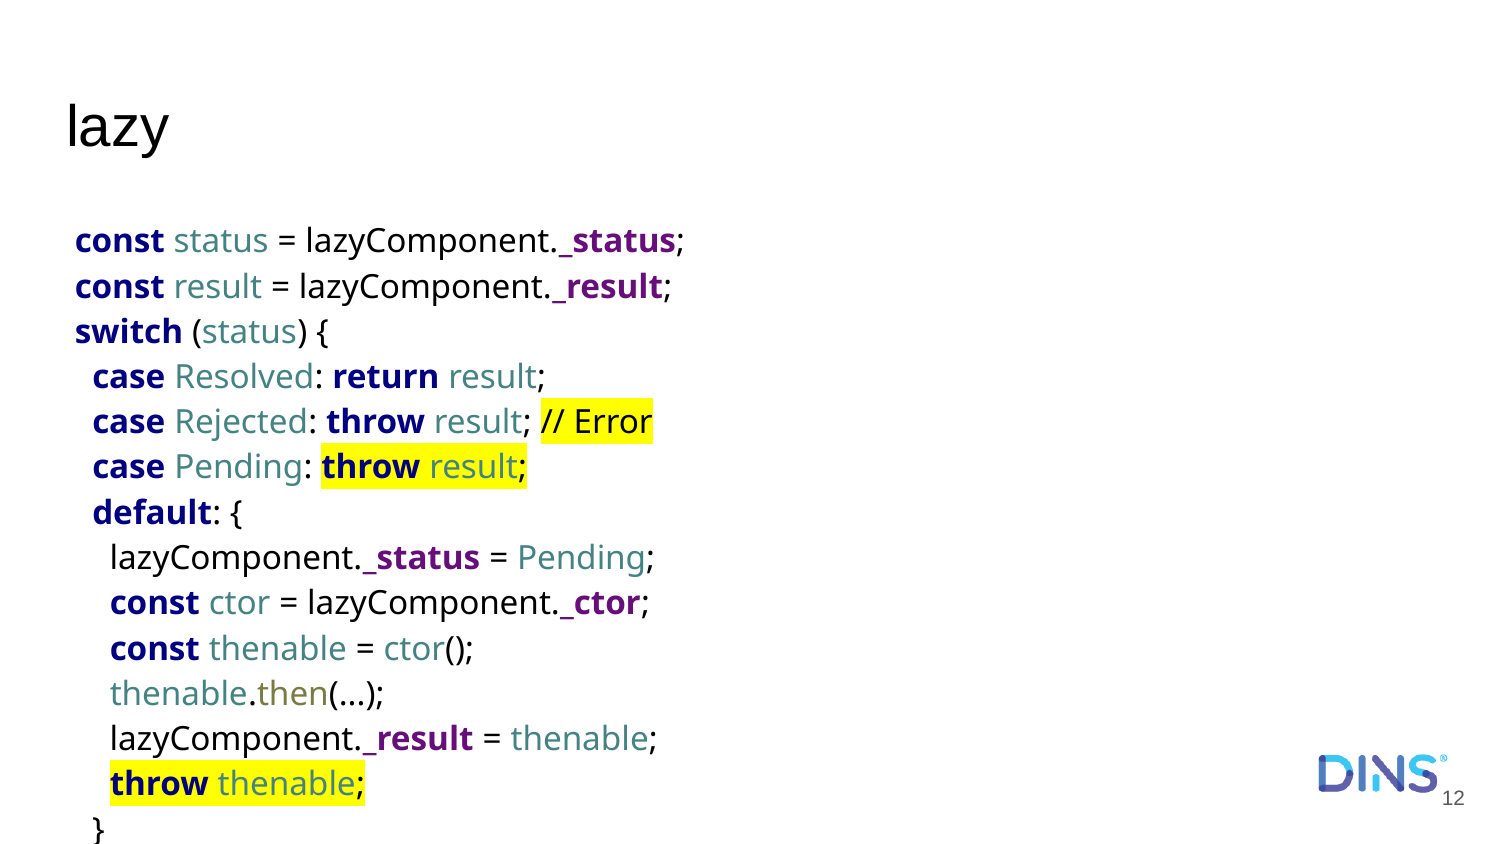

# lazy
const status = lazyComponent._status;
const result = lazyComponent._result;
switch (status) {
 case Resolved: return result;
 case Rejected: throw result; // Error
 case Pending: throw result;
 default: {
 lazyComponent._status = Pending;
 const ctor = lazyComponent._ctor;
 const thenable = ctor();
 thenable.then(...);
 lazyComponent._result = thenable;
 throw thenable;
 }
}
12